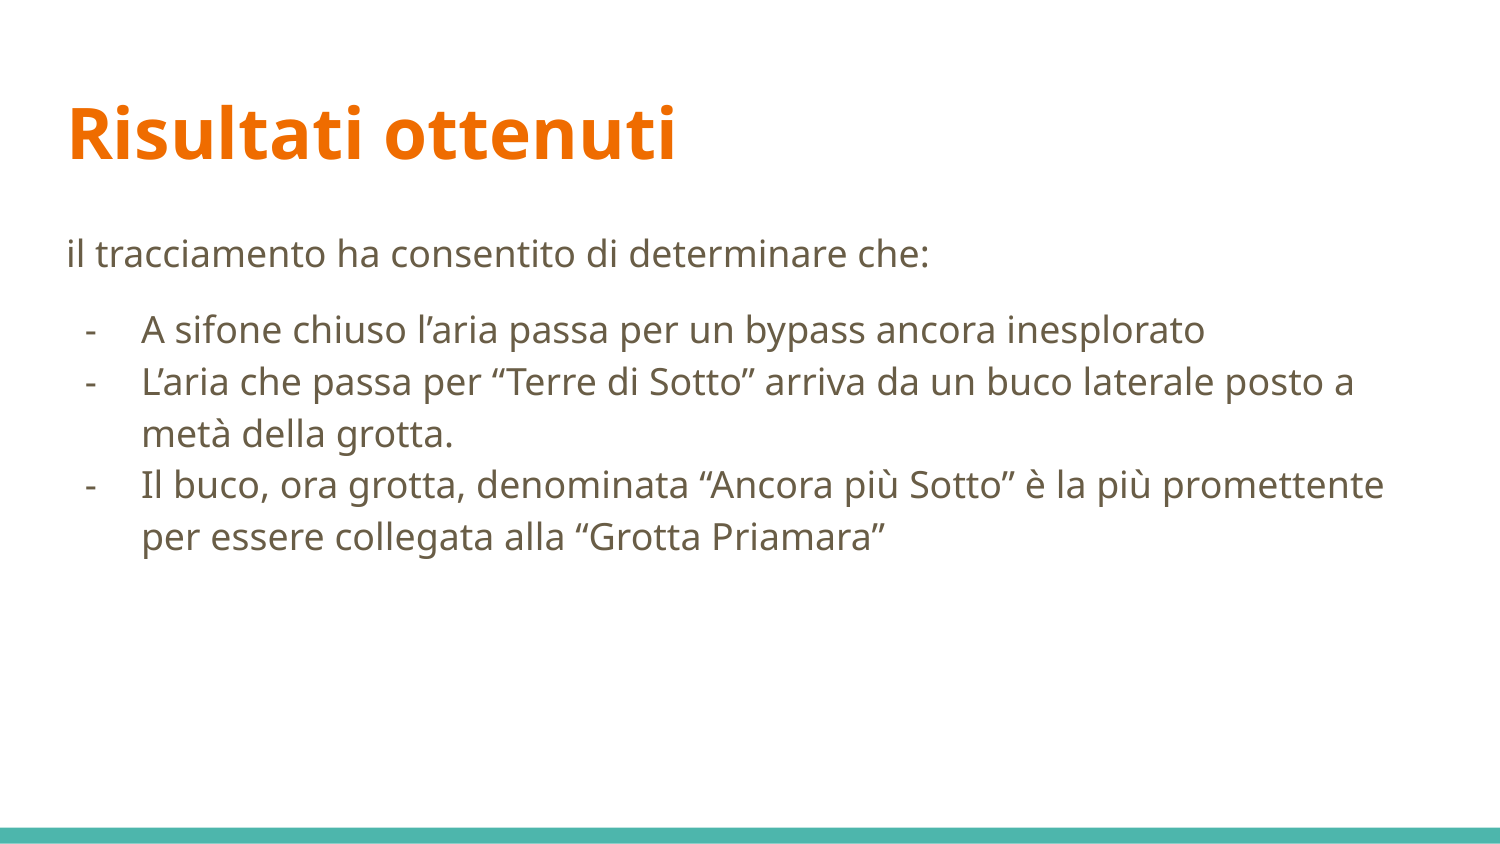

# Risultati ottenuti
il tracciamento ha consentito di determinare che:
A sifone chiuso l’aria passa per un bypass ancora inesplorato
L’aria che passa per “Terre di Sotto” arriva da un buco laterale posto a metà della grotta.
Il buco, ora grotta, denominata “Ancora più Sotto” è la più promettente per essere collegata alla “Grotta Priamara”